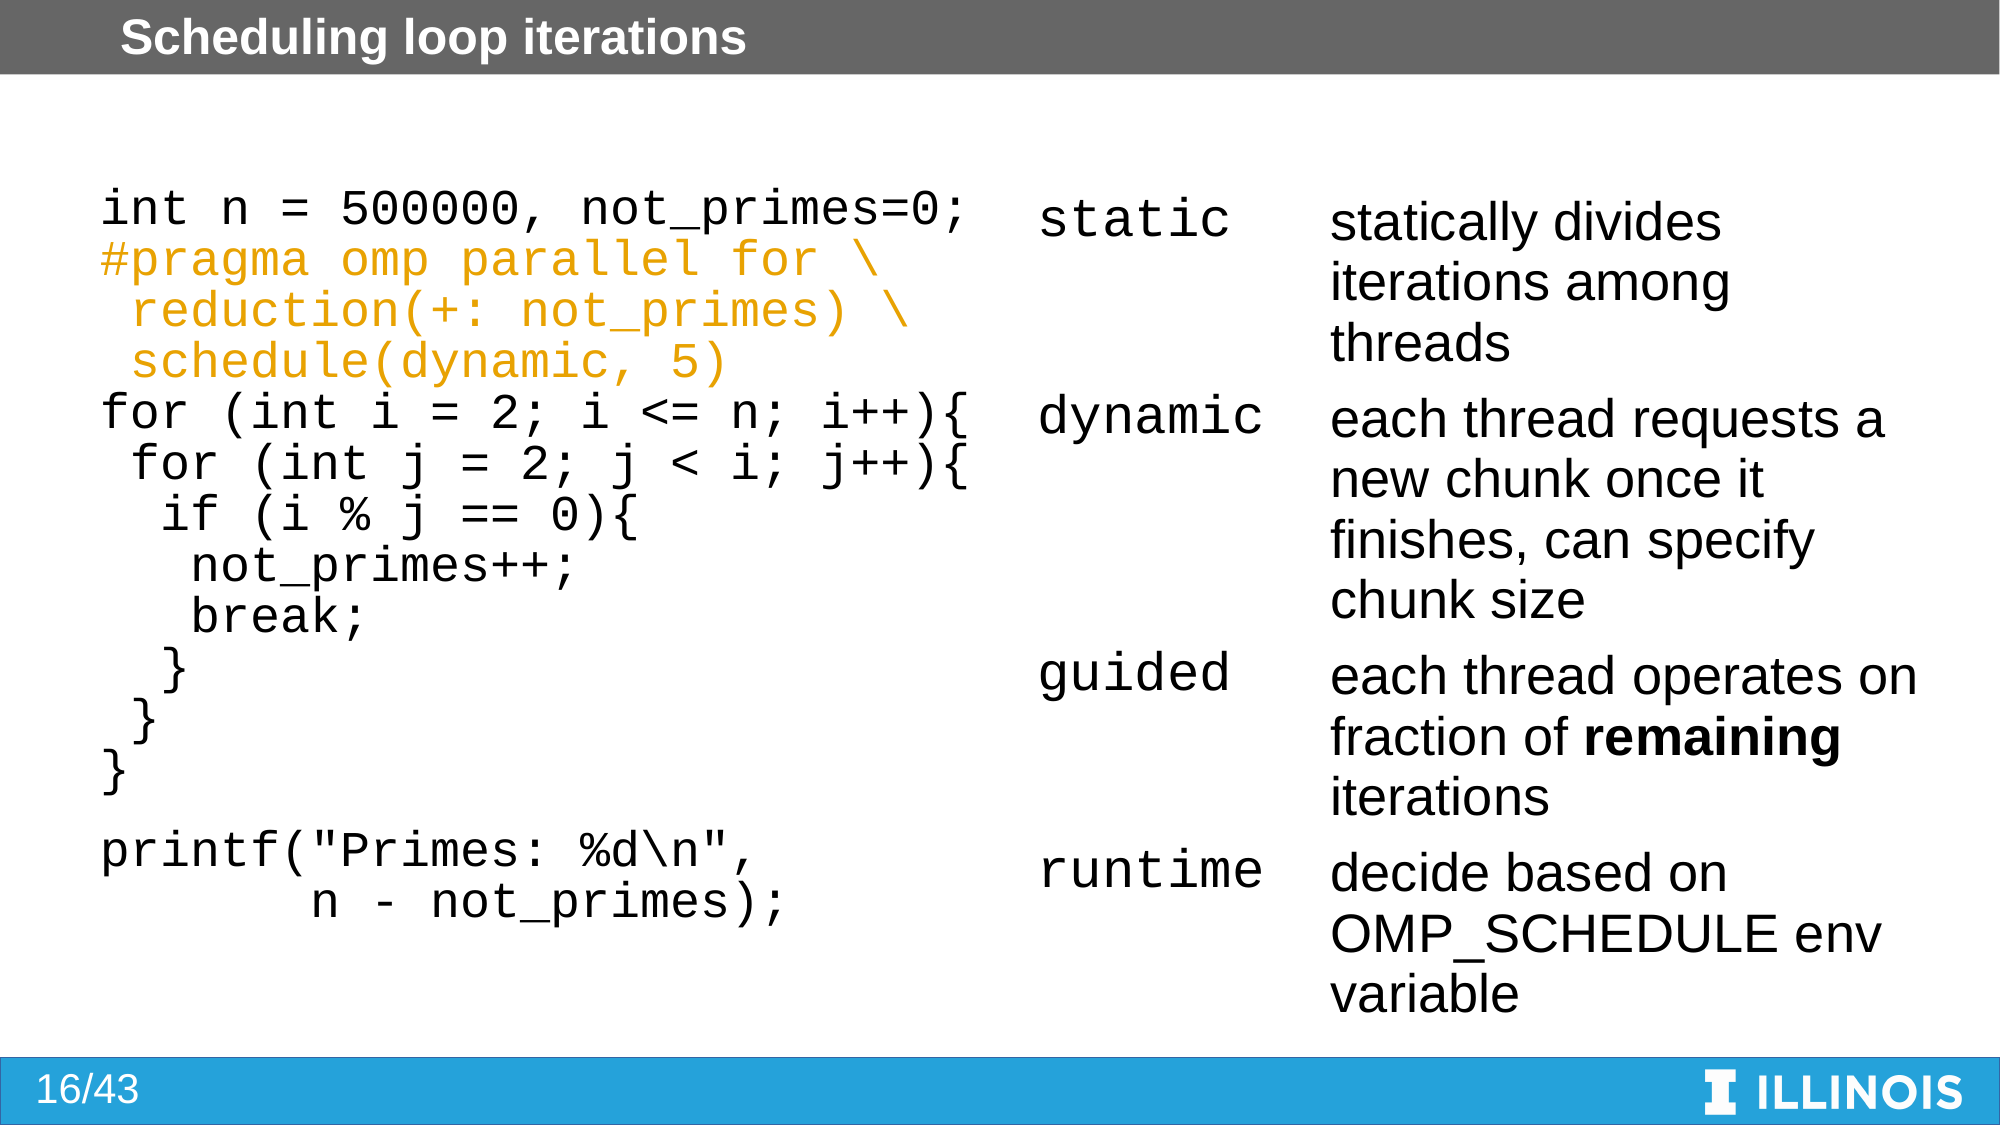

# Scheduling loop iterations
int n = 500000, not_primes=0;
#pragma omp parallel for \
 reduction(+: not_primes) \
 schedule(dynamic, 5)
for (int i = 2; i <= n; i++){
 for (int j = 2; j < i; j++){
 if (i % j == 0){
 not_primes++;
 break;
 }
 }
}
printf("Primes: %d\n",
 n - not_primes);
| static | statically divides iterations among threads |
| --- | --- |
| dynamic | each thread requests a new chunk once it finishes, can specify chunk size |
| guided | each thread operates on fraction of remaining iterations |
| runtime | decide based on OMP\_SCHEDULE env variable |